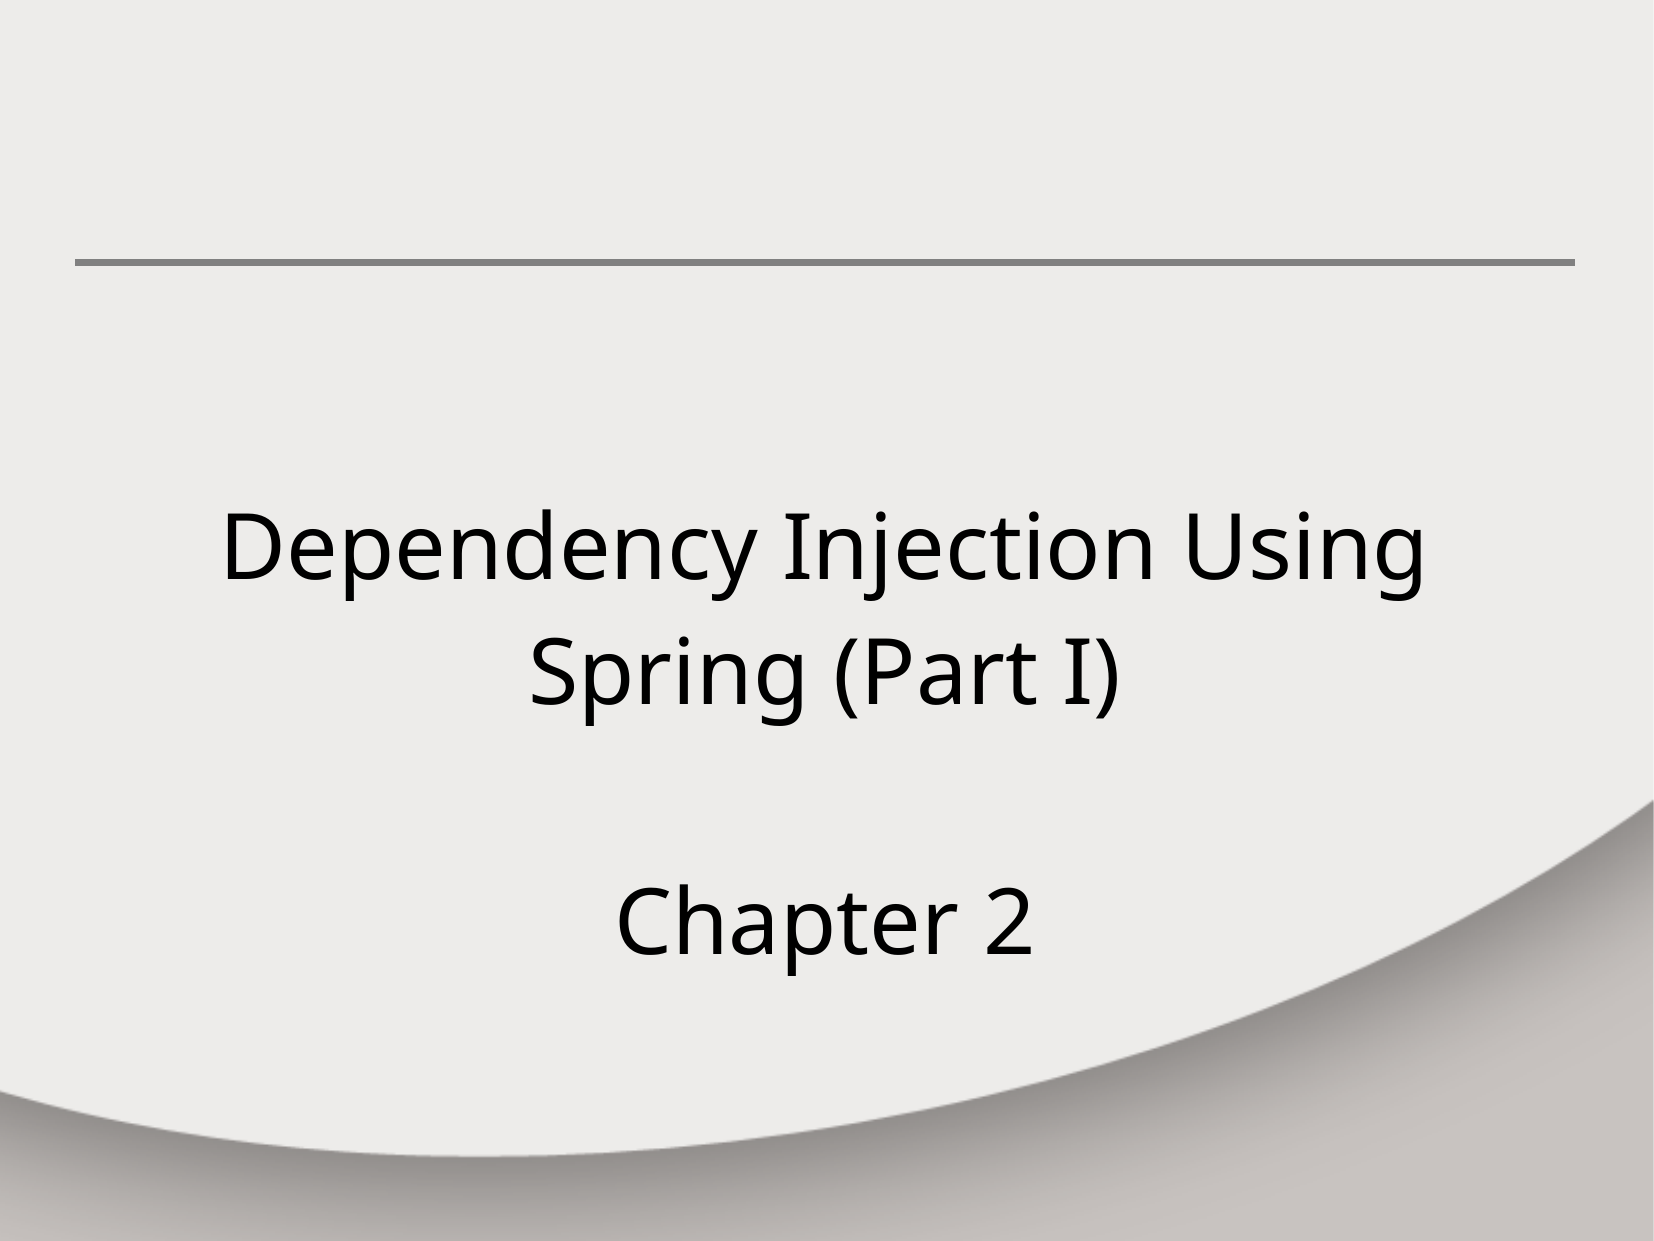

Dependency Injection Using Spring (Part I)
Chapter 2